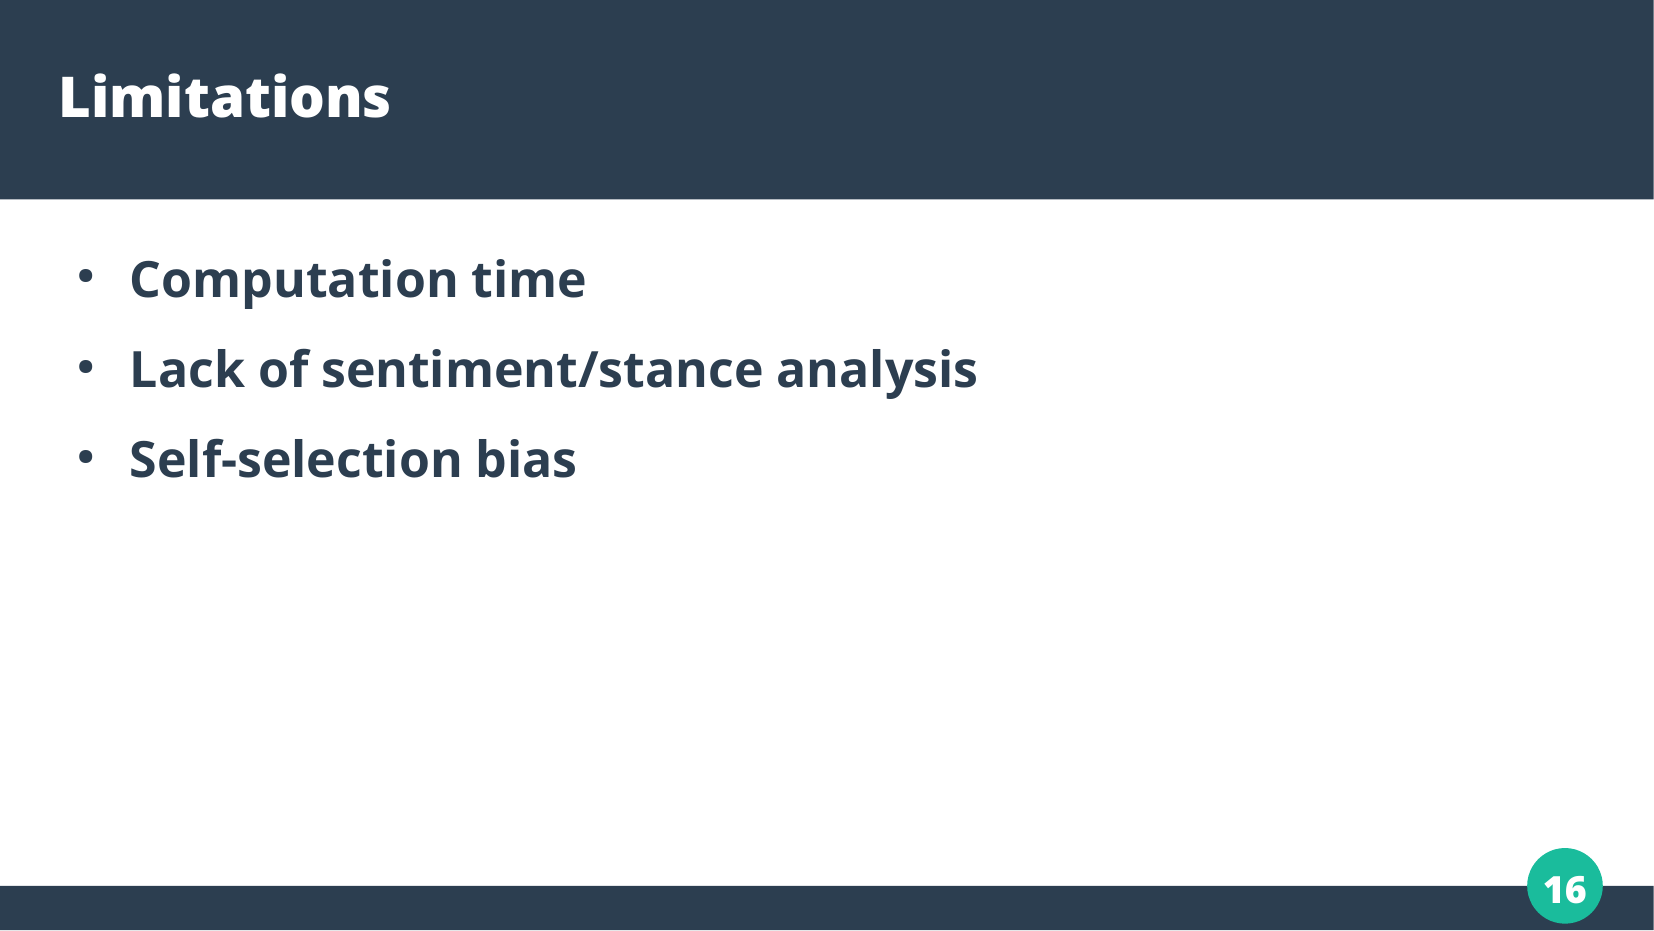

# Limitations
Computation time
Lack of sentiment/stance analysis
Self-selection bias